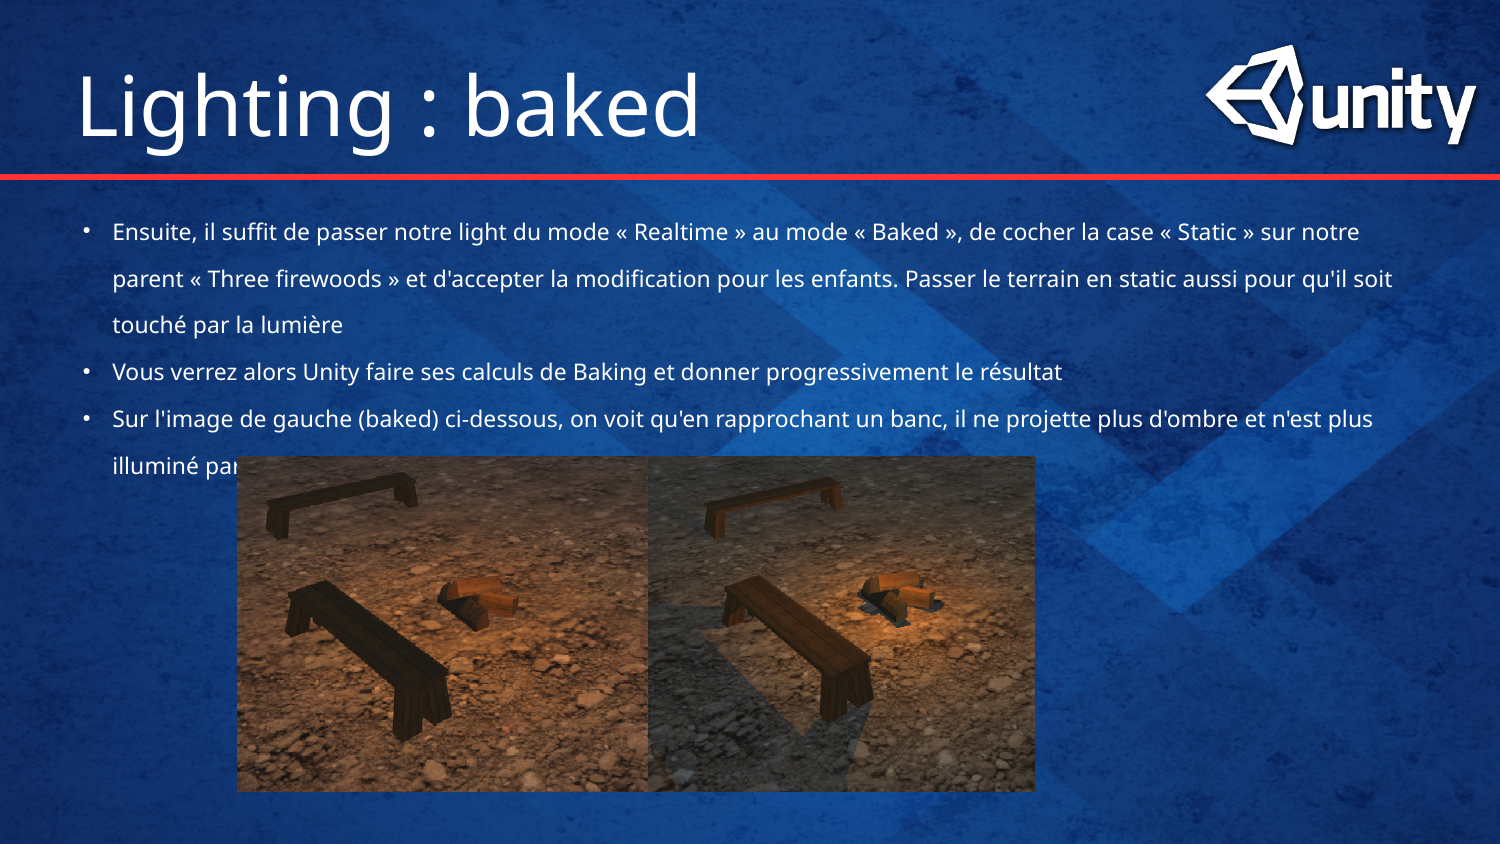

# Lighting : baked
Ensuite, il suffit de passer notre light du mode « Realtime » au mode « Baked », de cocher la case « Static » sur notre parent « Three firewoods » et d'accepter la modification pour les enfants. Passer le terrain en static aussi pour qu'il soit touché par la lumière
Vous verrez alors Unity faire ses calculs de Baking et donner progressivement le résultat
Sur l'image de gauche (baked) ci-dessous, on voit qu'en rapprochant un banc, il ne projette plus d'ombre et n'est plus illuminé par le feu de camp, contrairement à l'image de droite (realtime)